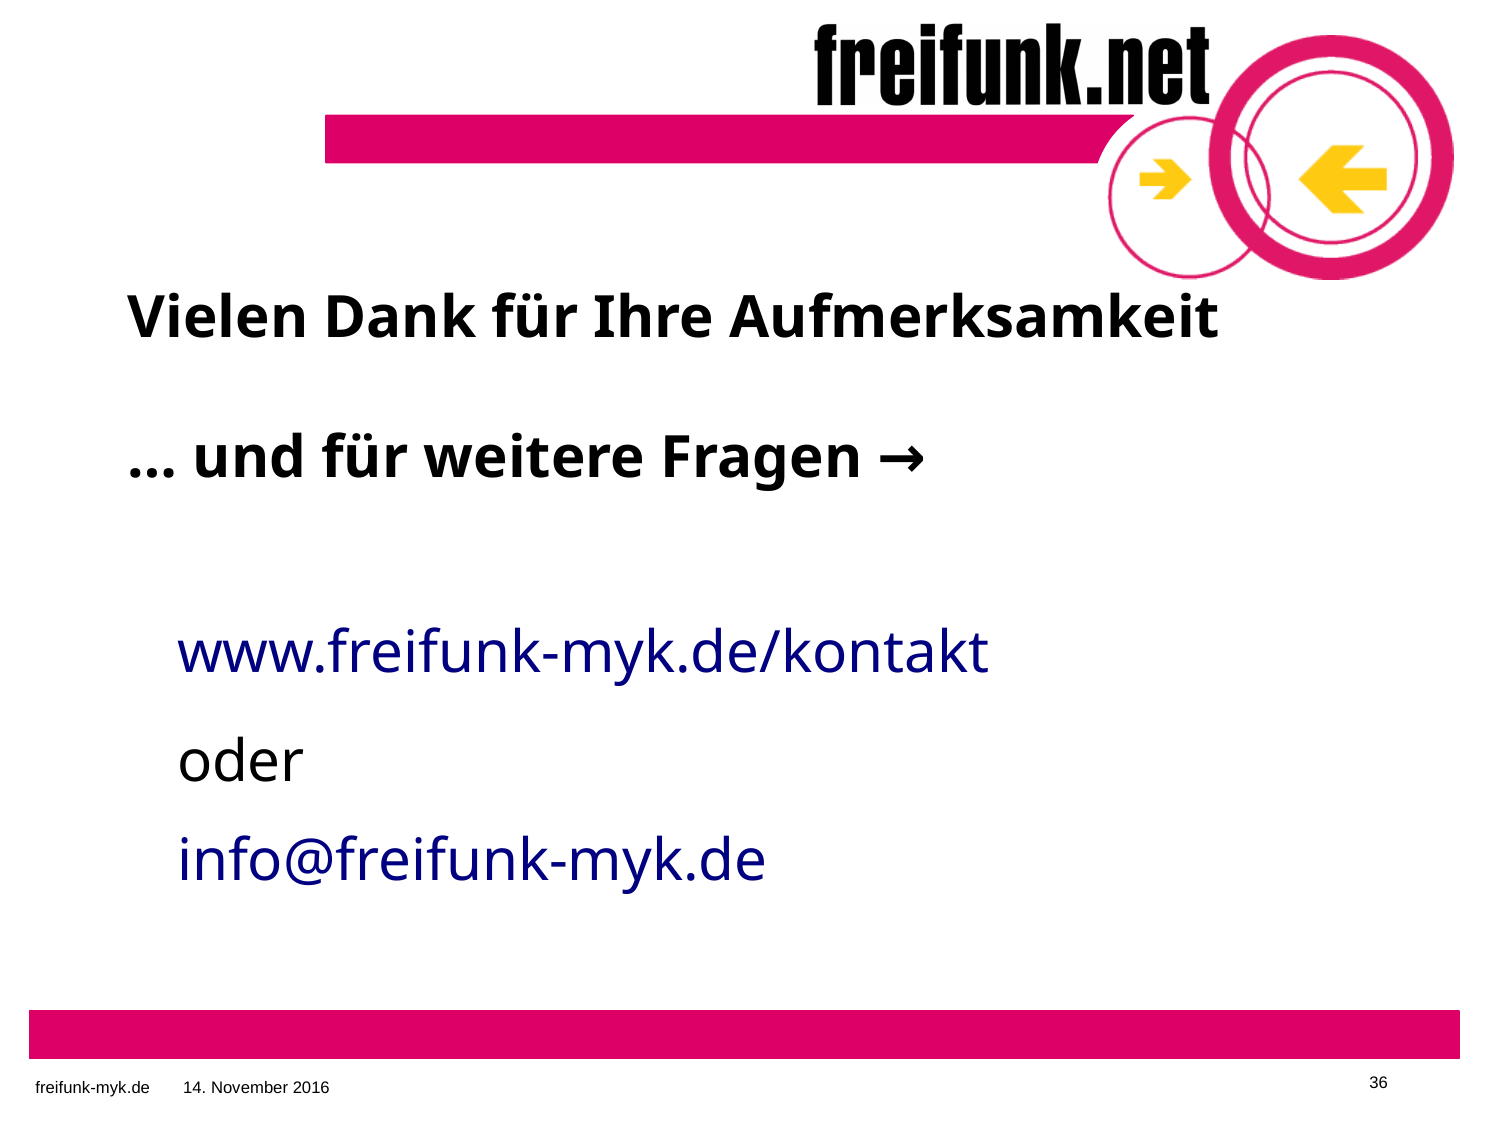

# Vielen Dank für Ihre Aufmerksamkeit … und für weitere Fragen →
www.freifunk-myk.de/kontakt
oder
info@freifunk-myk.de
36
freifunk-myk.de